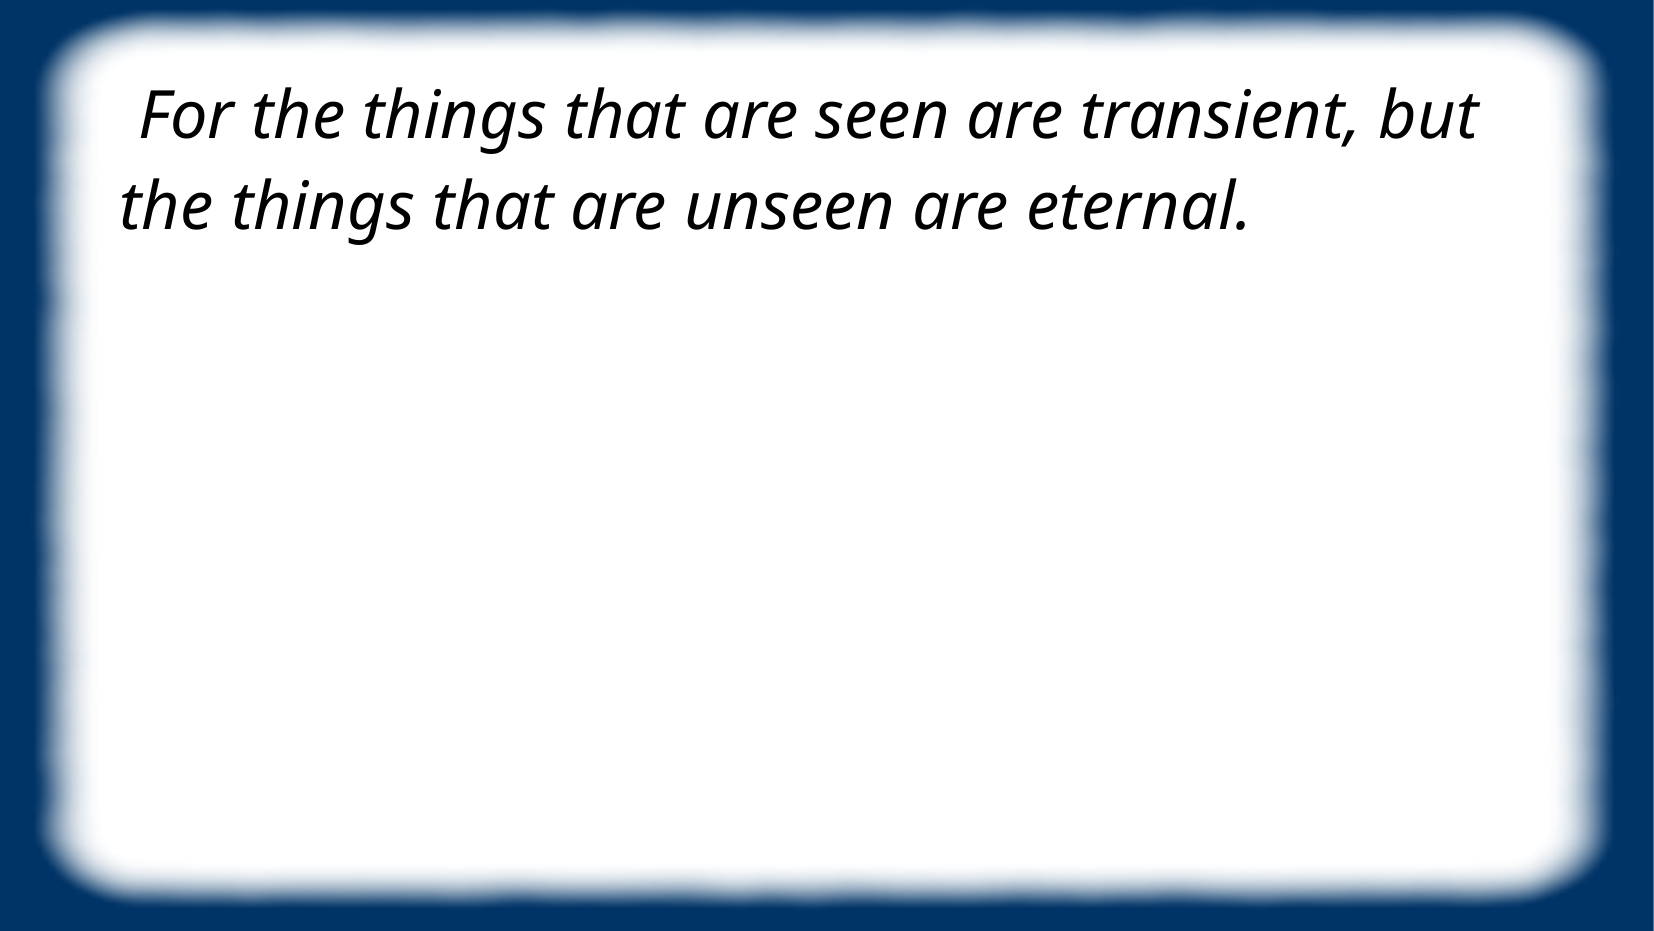

For the things that are seen are transient, but the things that are unseen are eternal.